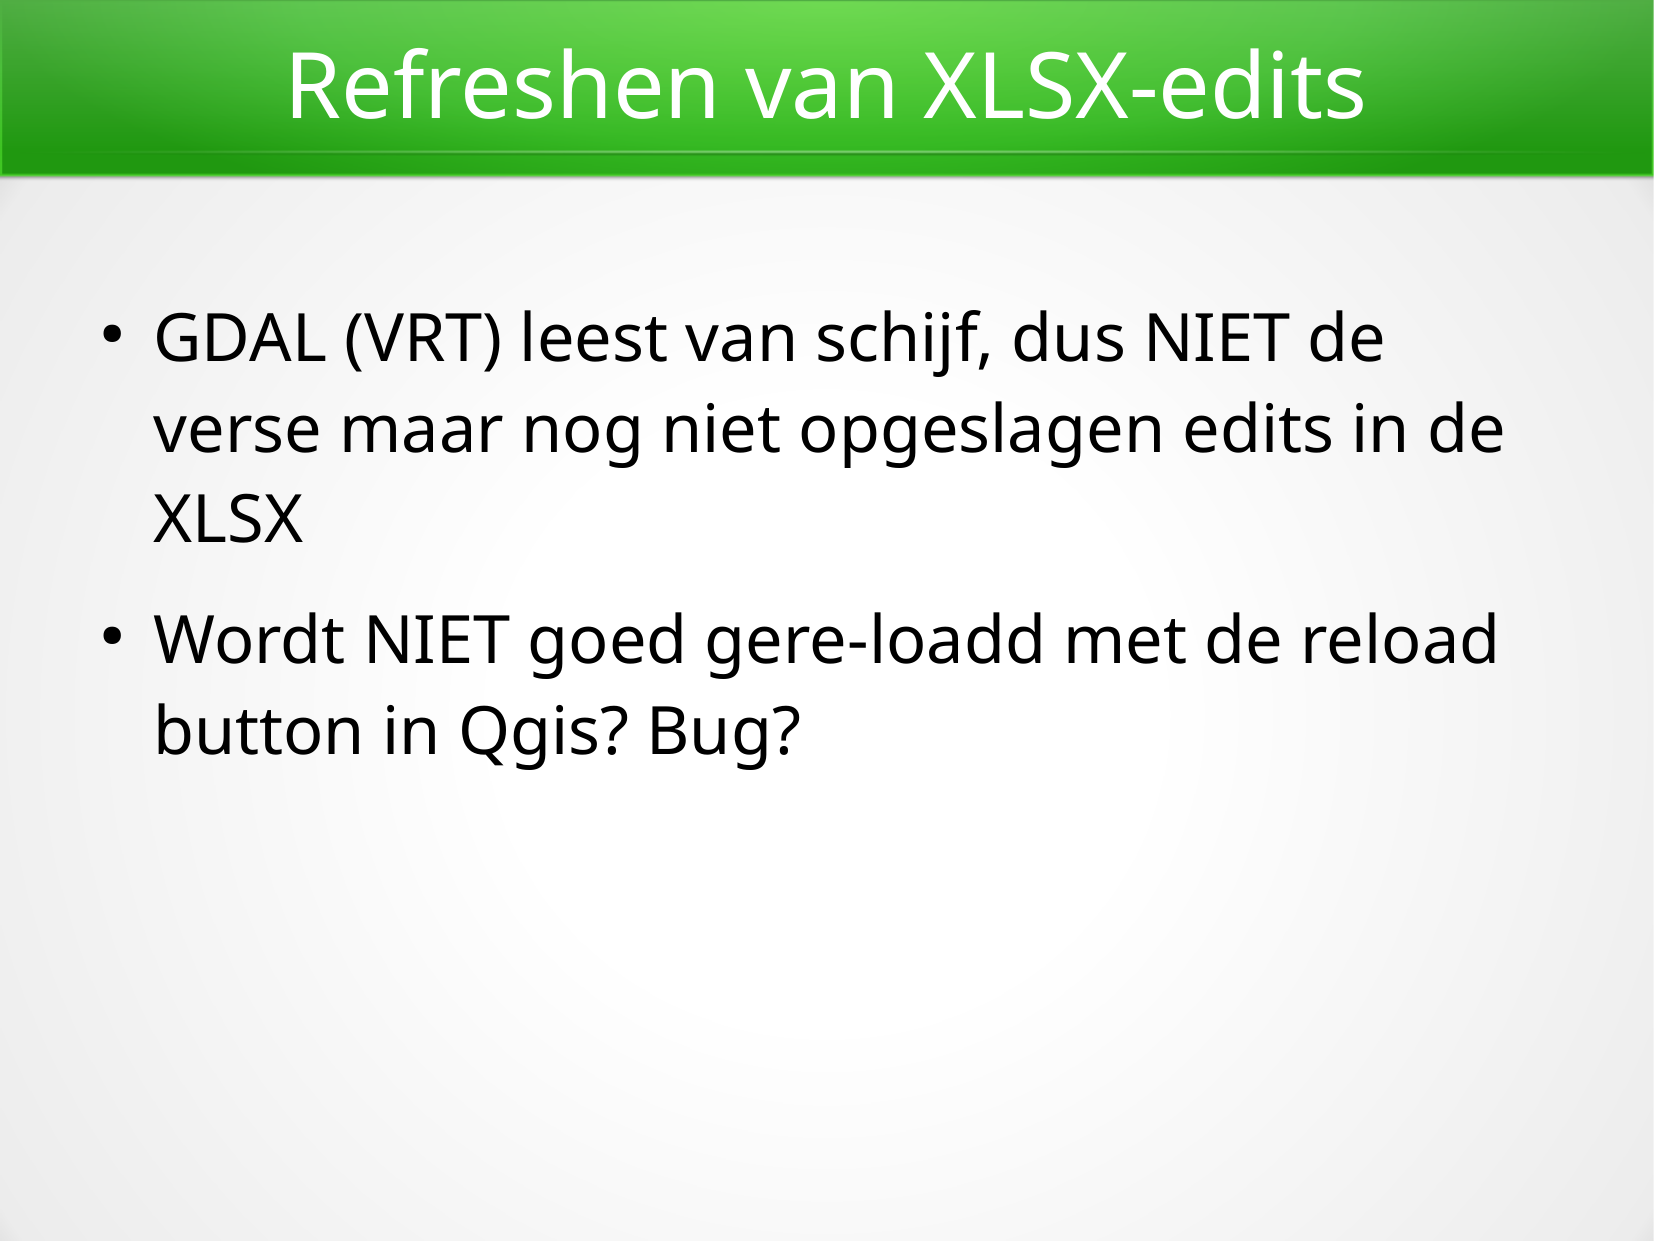

# Refreshen van XLSX-edits
GDAL (VRT) leest van schijf, dus NIET de verse maar nog niet opgeslagen edits in de XLSX
Wordt NIET goed gere-loadd met de reload button in Qgis? Bug?